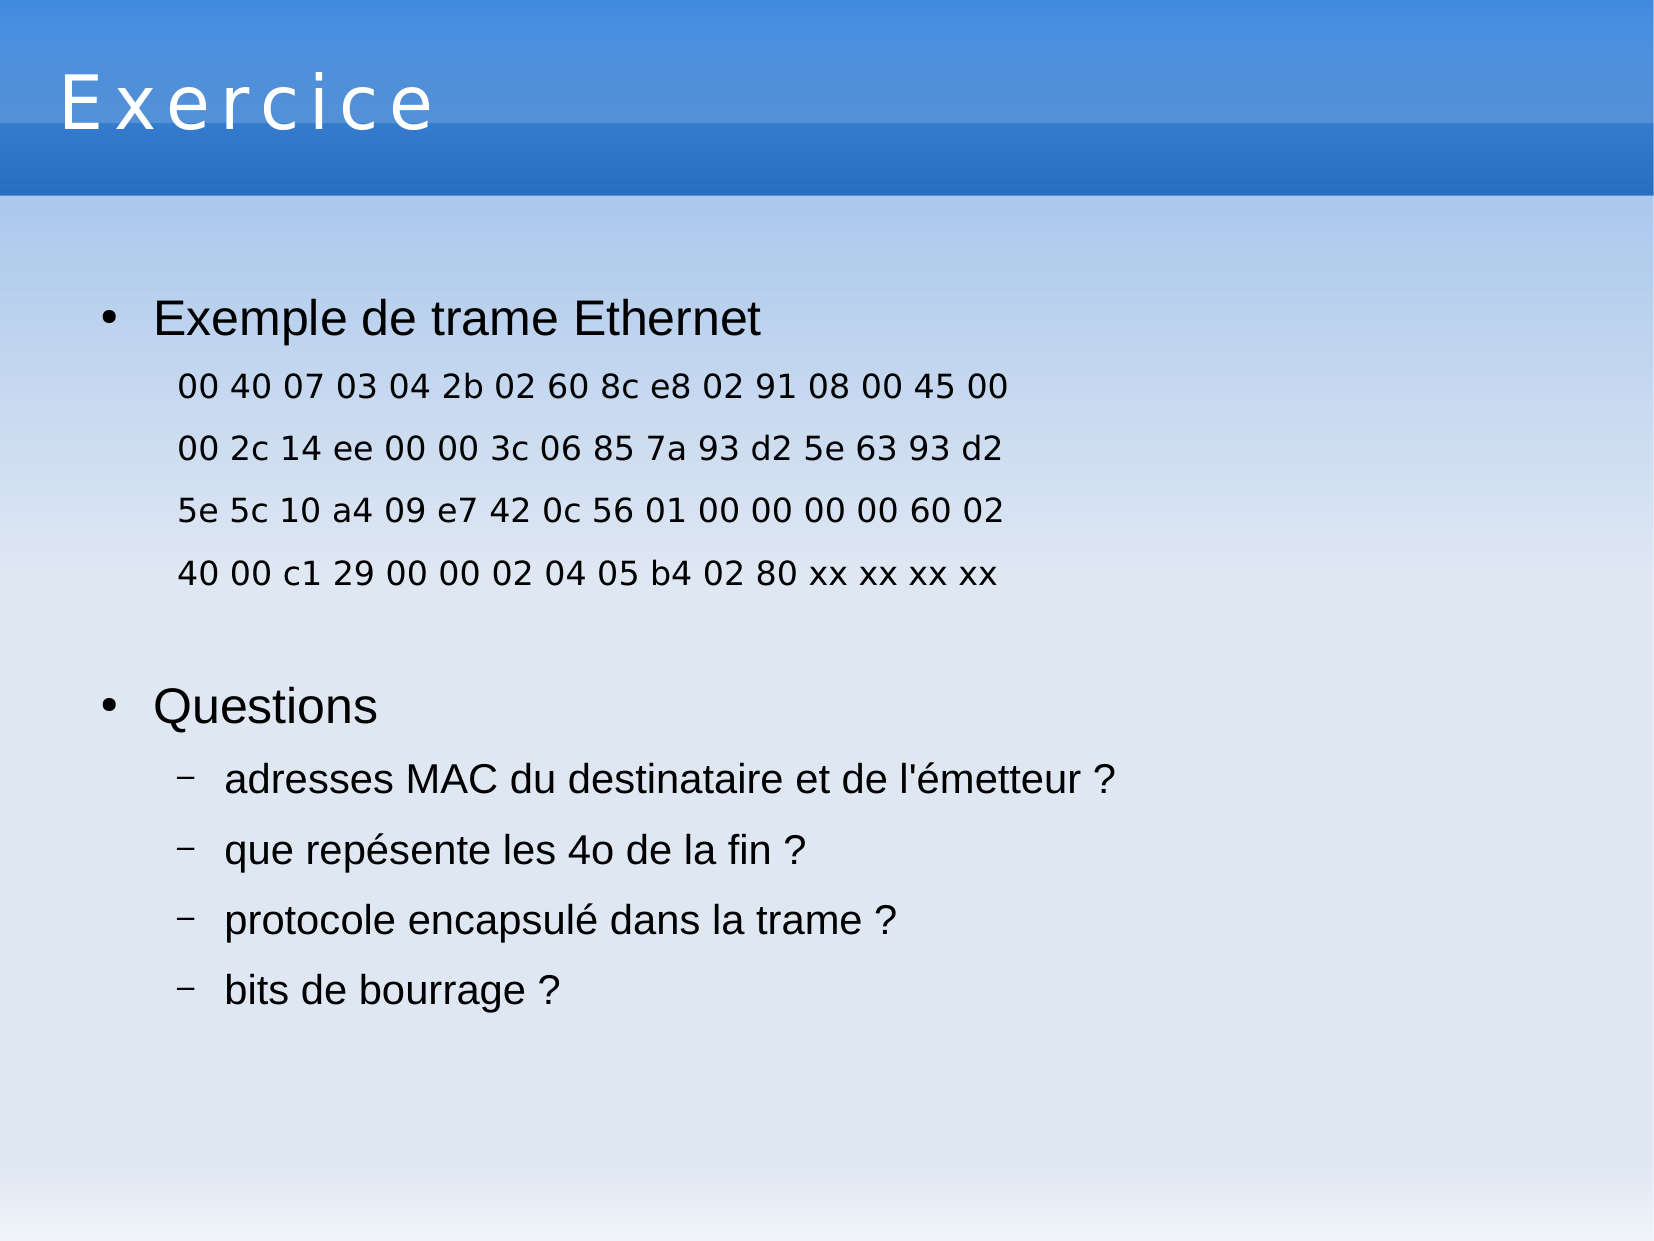

# Exercice
Exemple de trame Ethernet
00 40 07 03 04 2b 02 60 8c e8 02 91 08 00 45 00
00 2c 14 ee 00 00 3c 06 85 7a 93 d2 5e 63 93 d2
5e 5c 10 a4 09 e7 42 0c 56 01 00 00 00 00 60 02
40 00 c1 29 00 00 02 04 05 b4 02 80 xx xx xx xx
Questions
adresses MAC du destinataire et de l'émetteur ?
que repésente les 4o de la fin ?
protocole encapsulé dans la trame ?
bits de bourrage ?